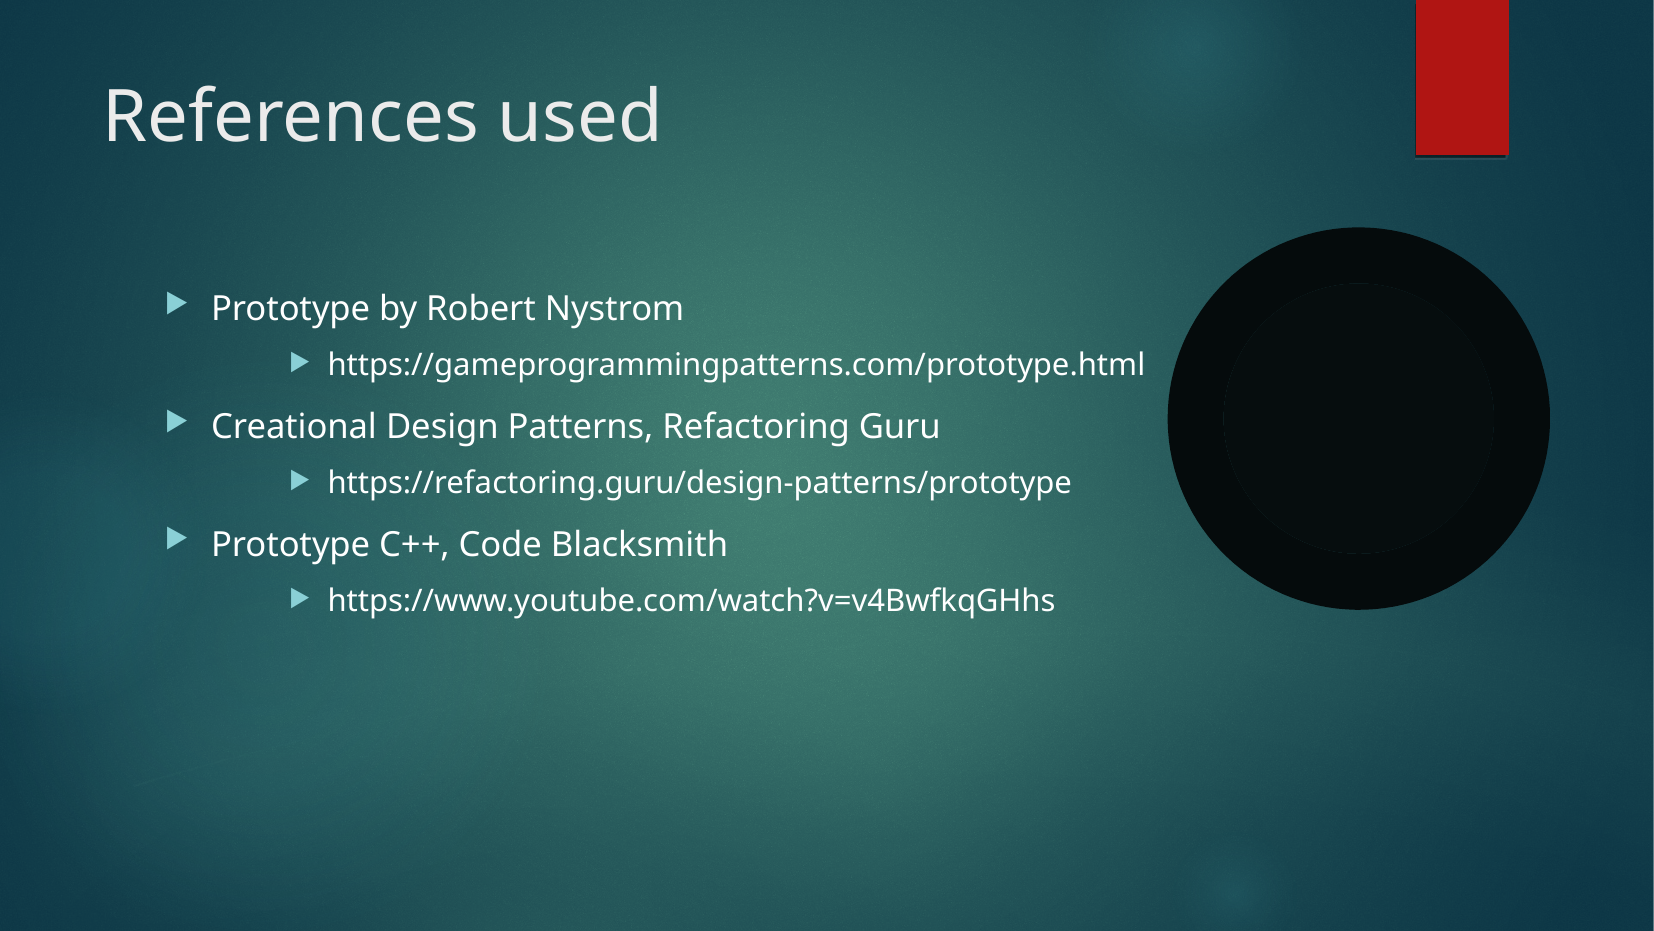

# References used
Prototype by Robert Nystrom
https://gameprogrammingpatterns.com/prototype.html
Creational Design Patterns, Refactoring Guru
https://refactoring.guru/design-patterns/prototype
Prototype C++, Code Blacksmith
https://www.youtube.com/watch?v=v4BwfkqGHhs